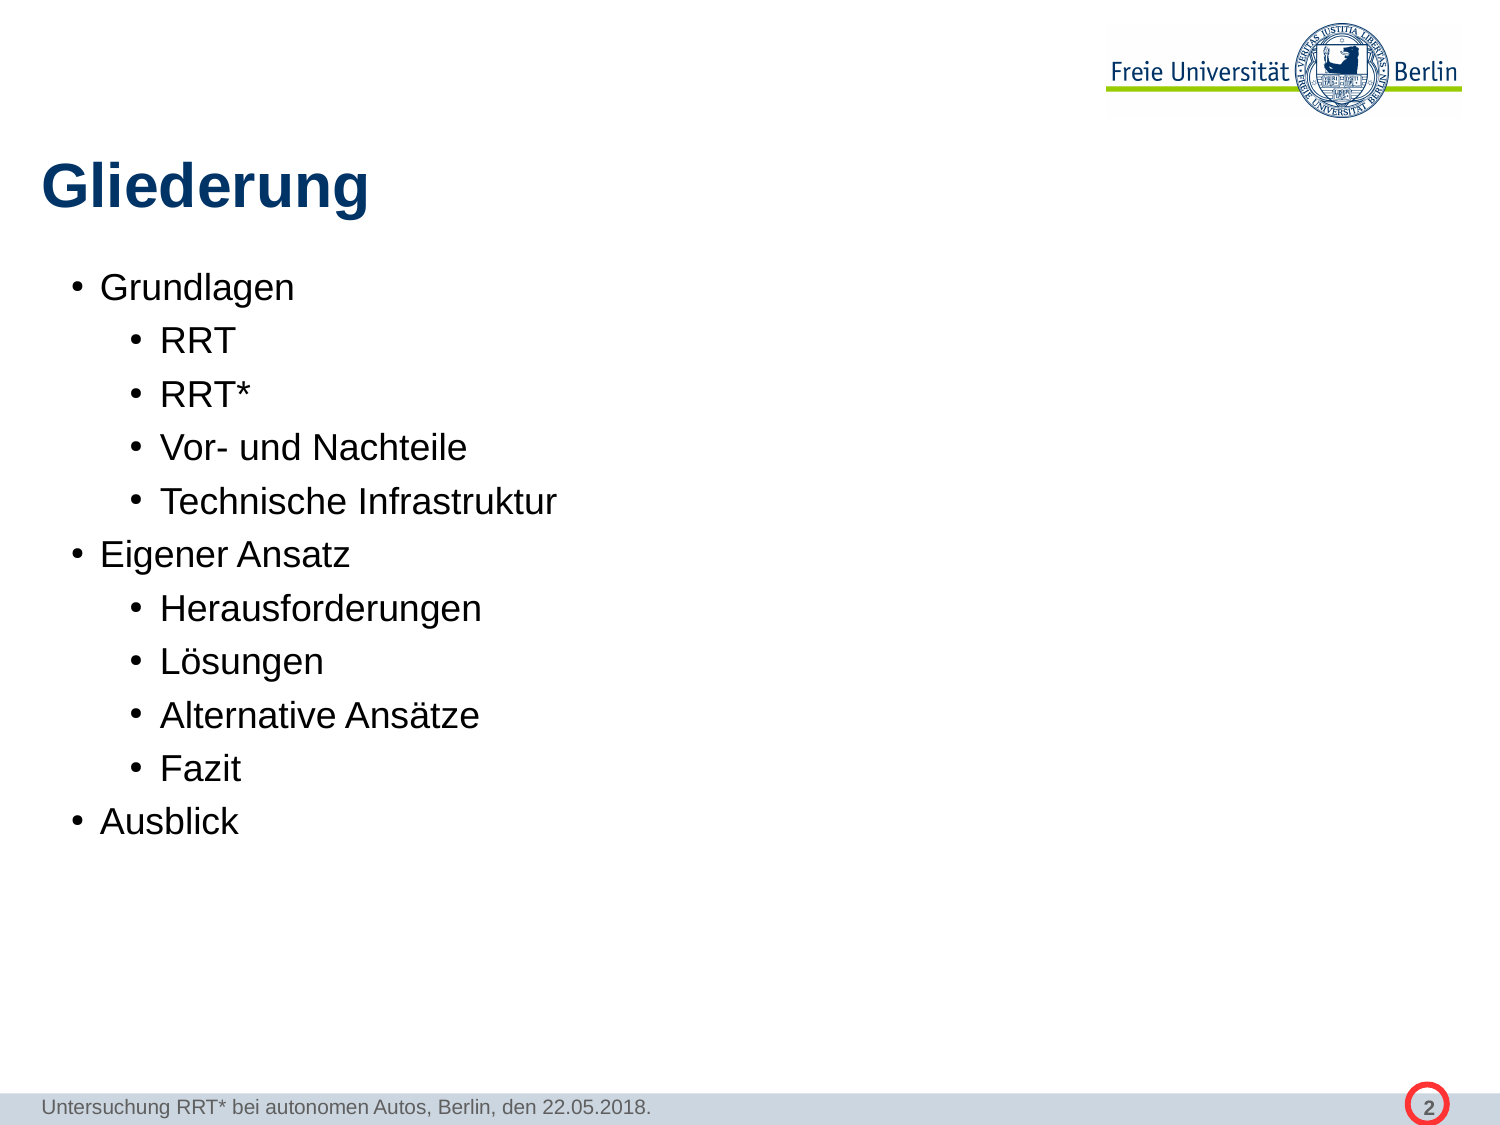

# Gliederung
Grundlagen
RRT
RRT*
Vor- und Nachteile
Technische Infrastruktur
Eigener Ansatz
Herausforderungen
Lösungen
Alternative Ansätze
Fazit
Ausblick